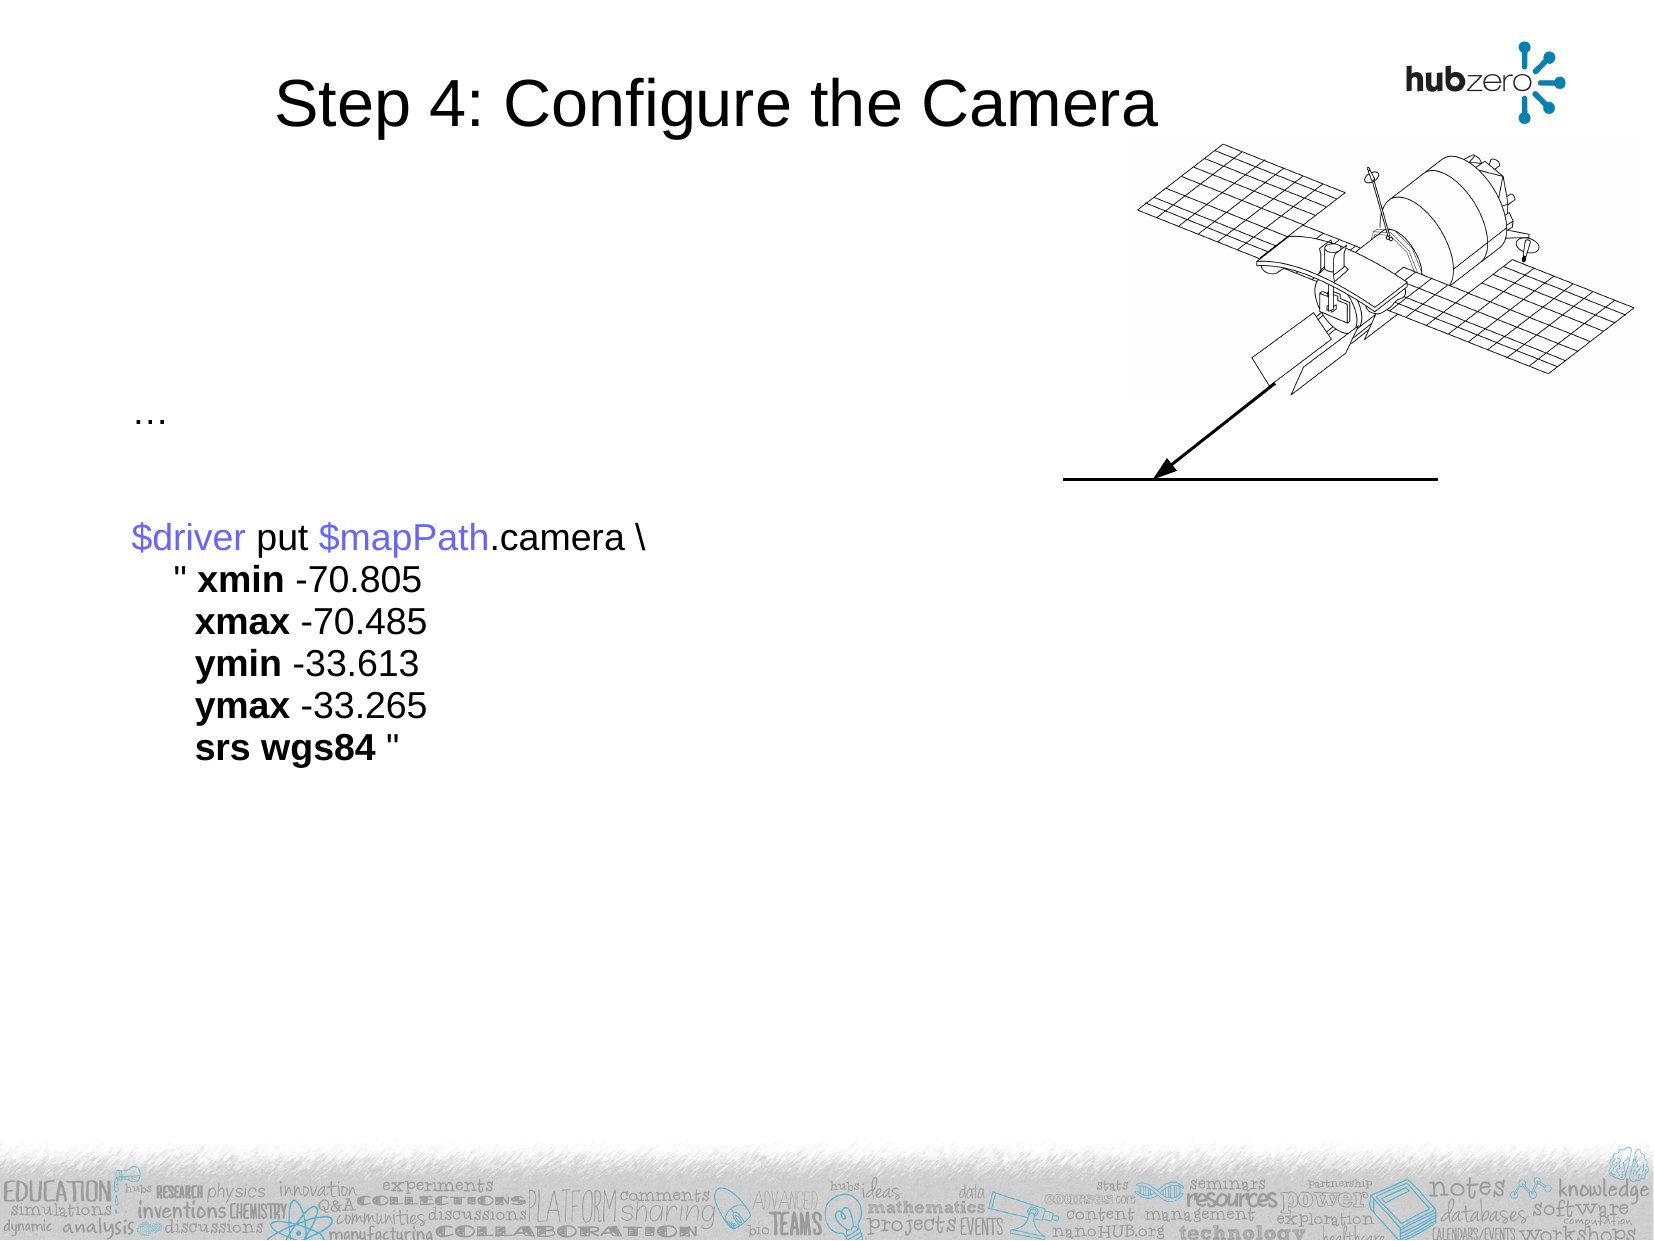

# Step 4: Configure the Camera
…
$driver put $mapPath.camera \
 " xmin -70.805
 xmax -70.485
 ymin -33.613
 ymax -33.265
 srs wgs84 "